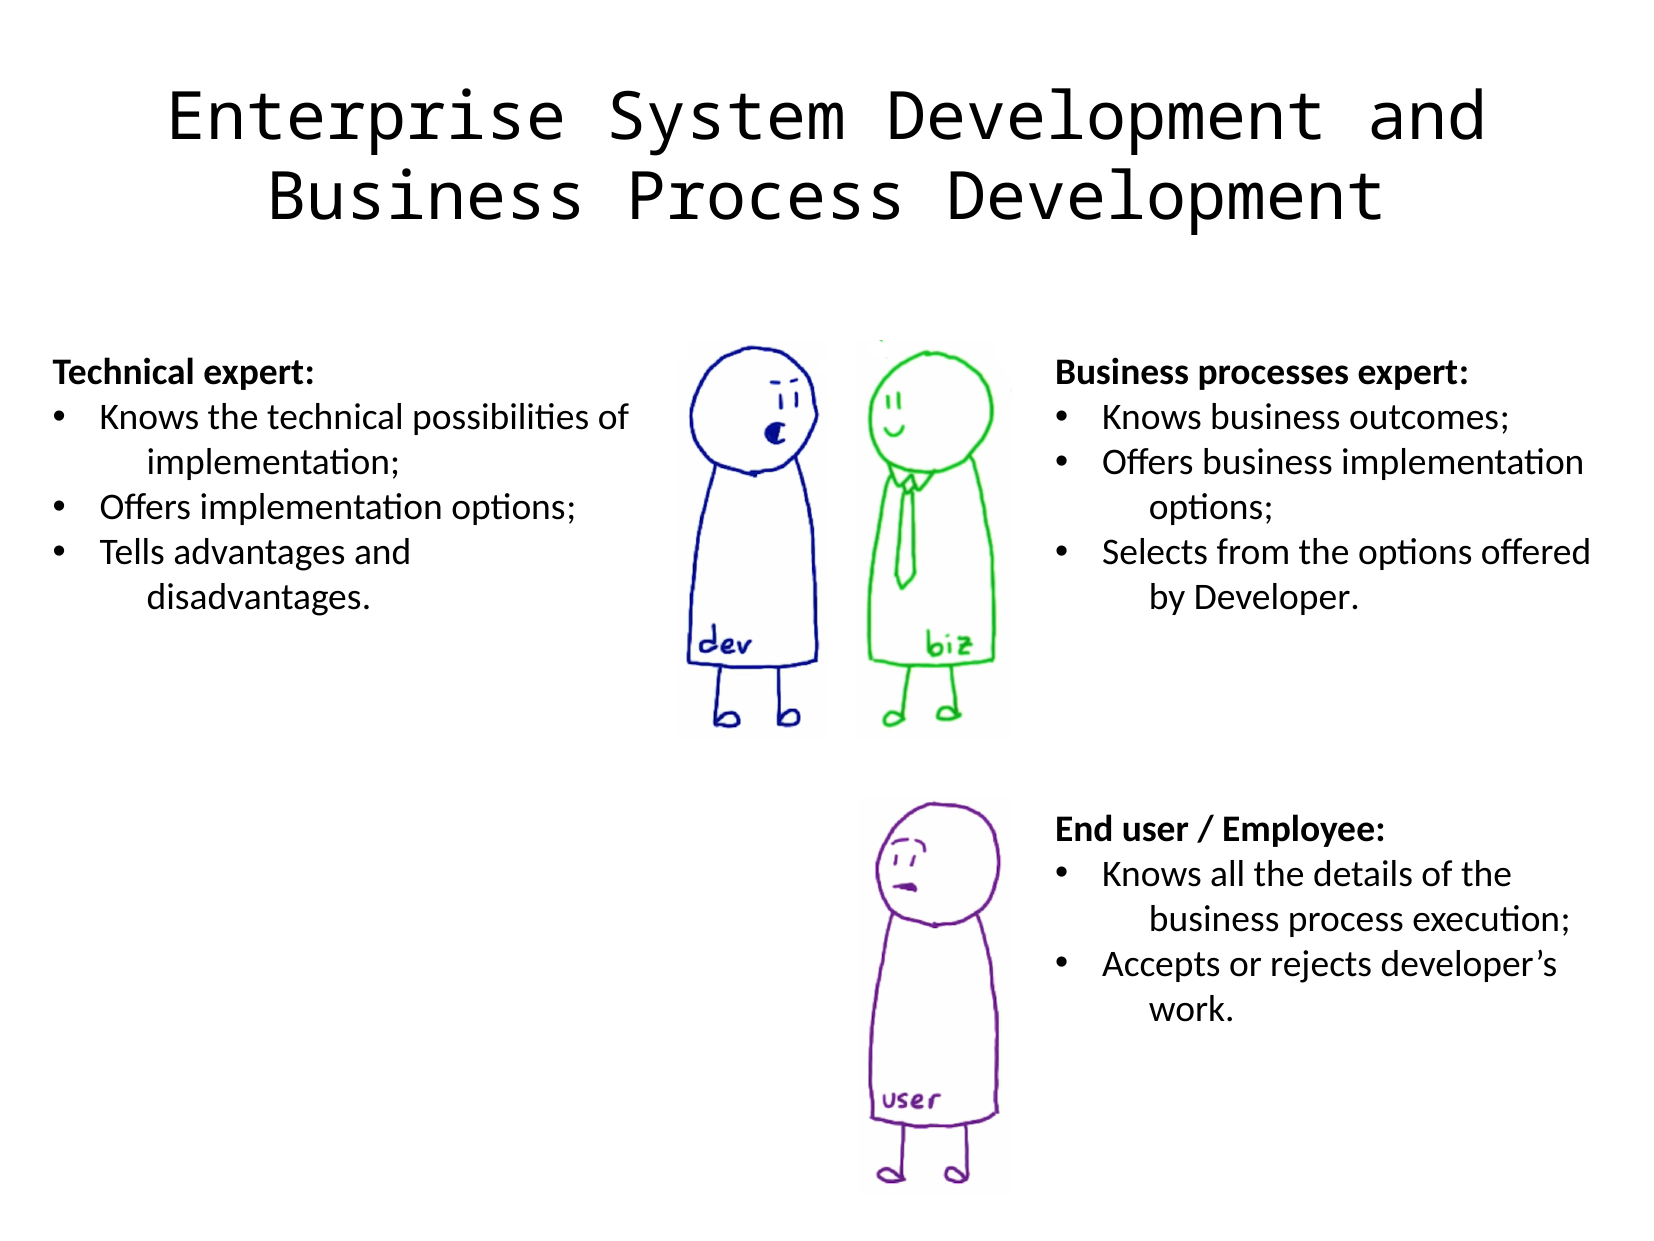

# Enterprise System Development and Business Process Development
Technical expert:
Knows the technical possibilities of implementation;
Offers implementation options;
Tells advantages and disadvantages.
Business processes expert:
Knows business outcomes;
Offers business implementation options;
Selects from the options offered by Developer.
End user / Employee:
Knows all the details of the business process execution;
Accepts or rejects developer’s work.